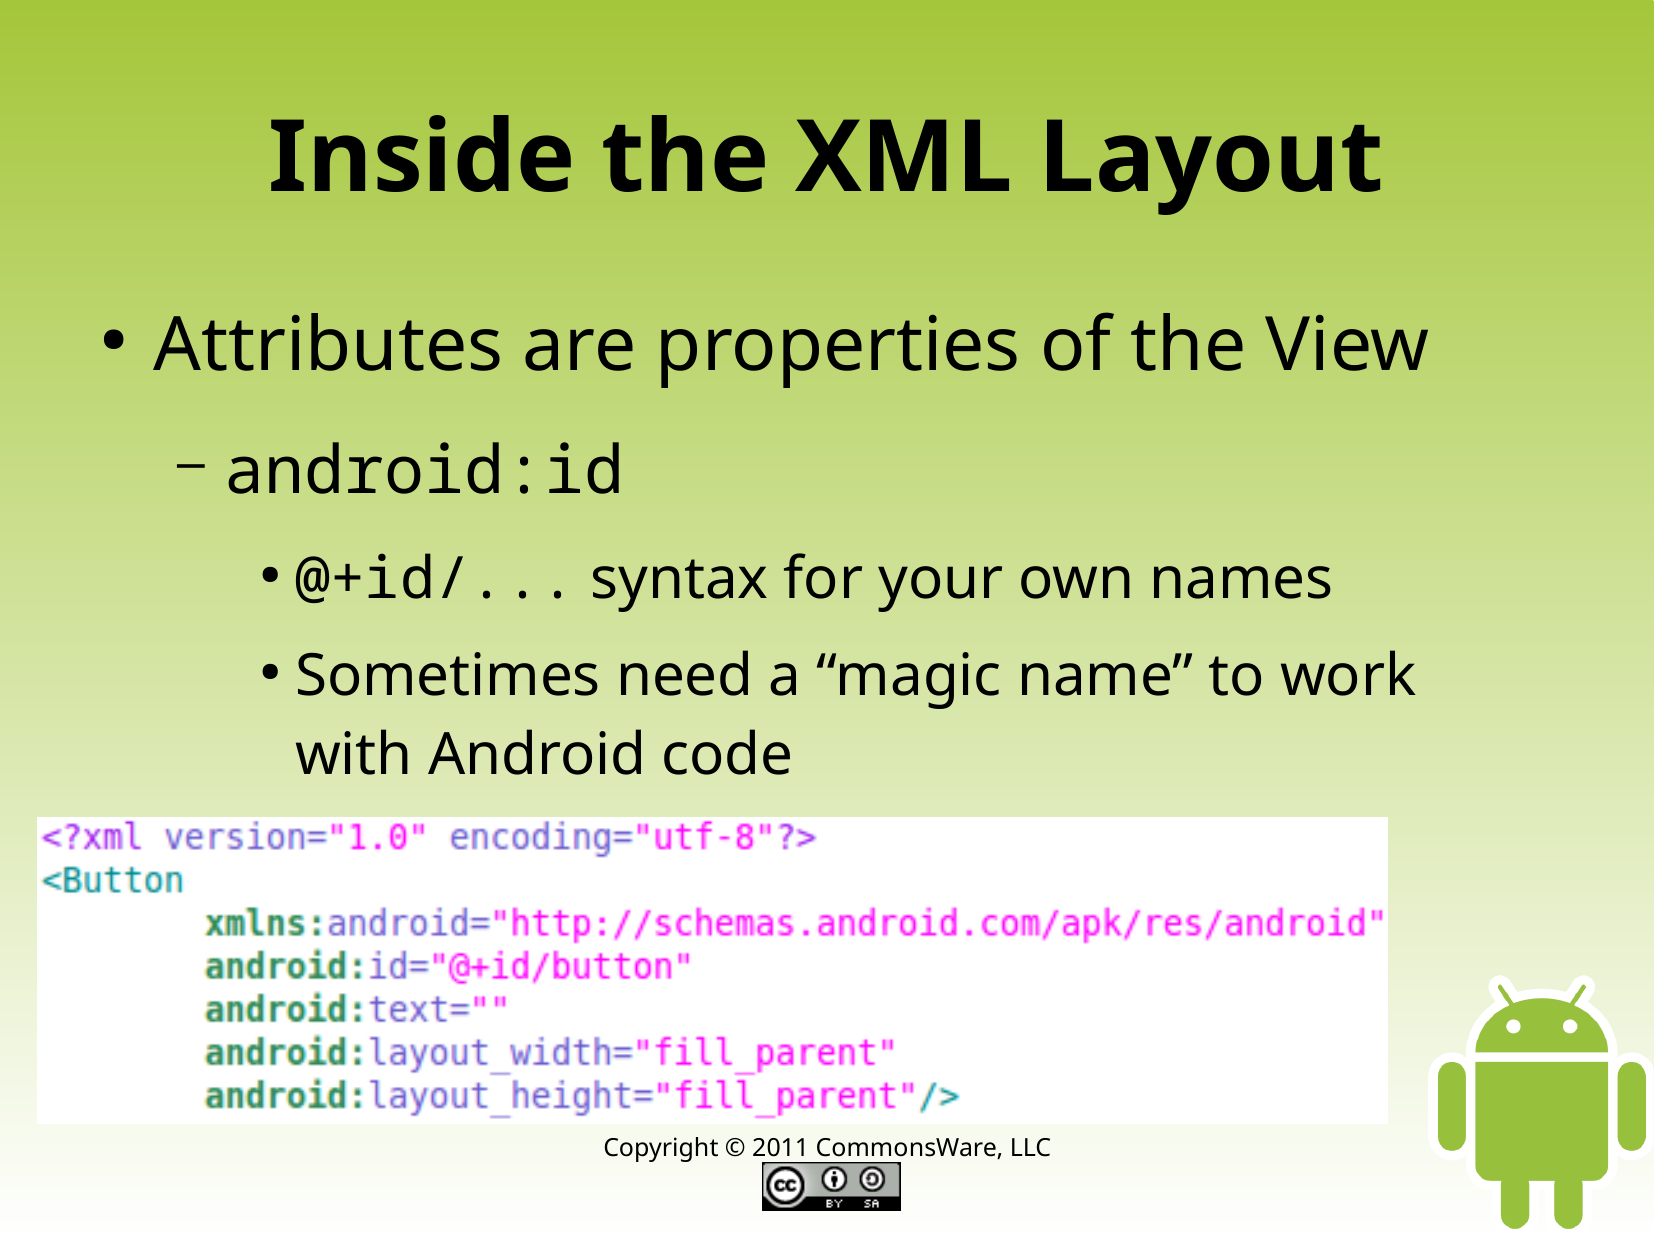

# Inside the XML Layout
Attributes are properties of the View
android:id
@+id/... syntax for your own names
Sometimes need a “magic name” to work with Android code